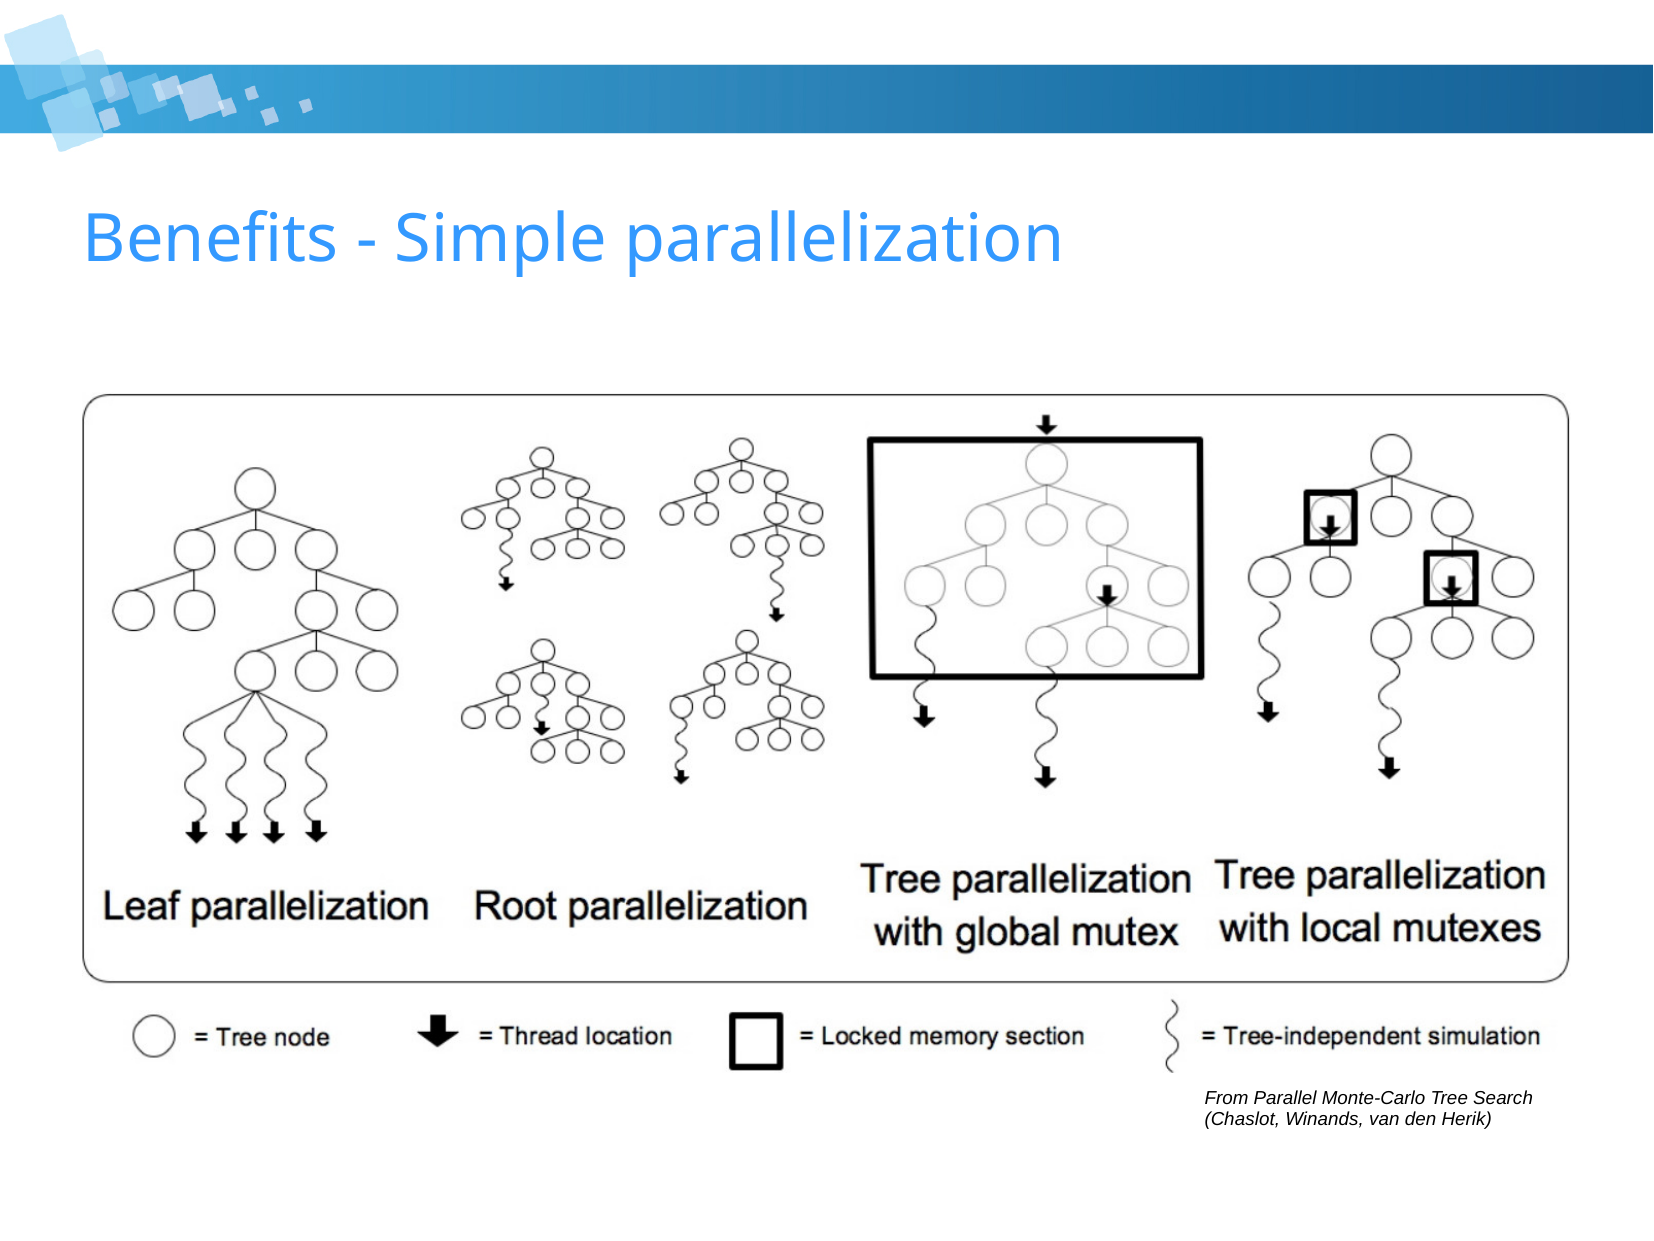

# Benefits - Simple parallelization
From Parallel Monte-Carlo Tree Search
(Chaslot, Winands, van den Herik)